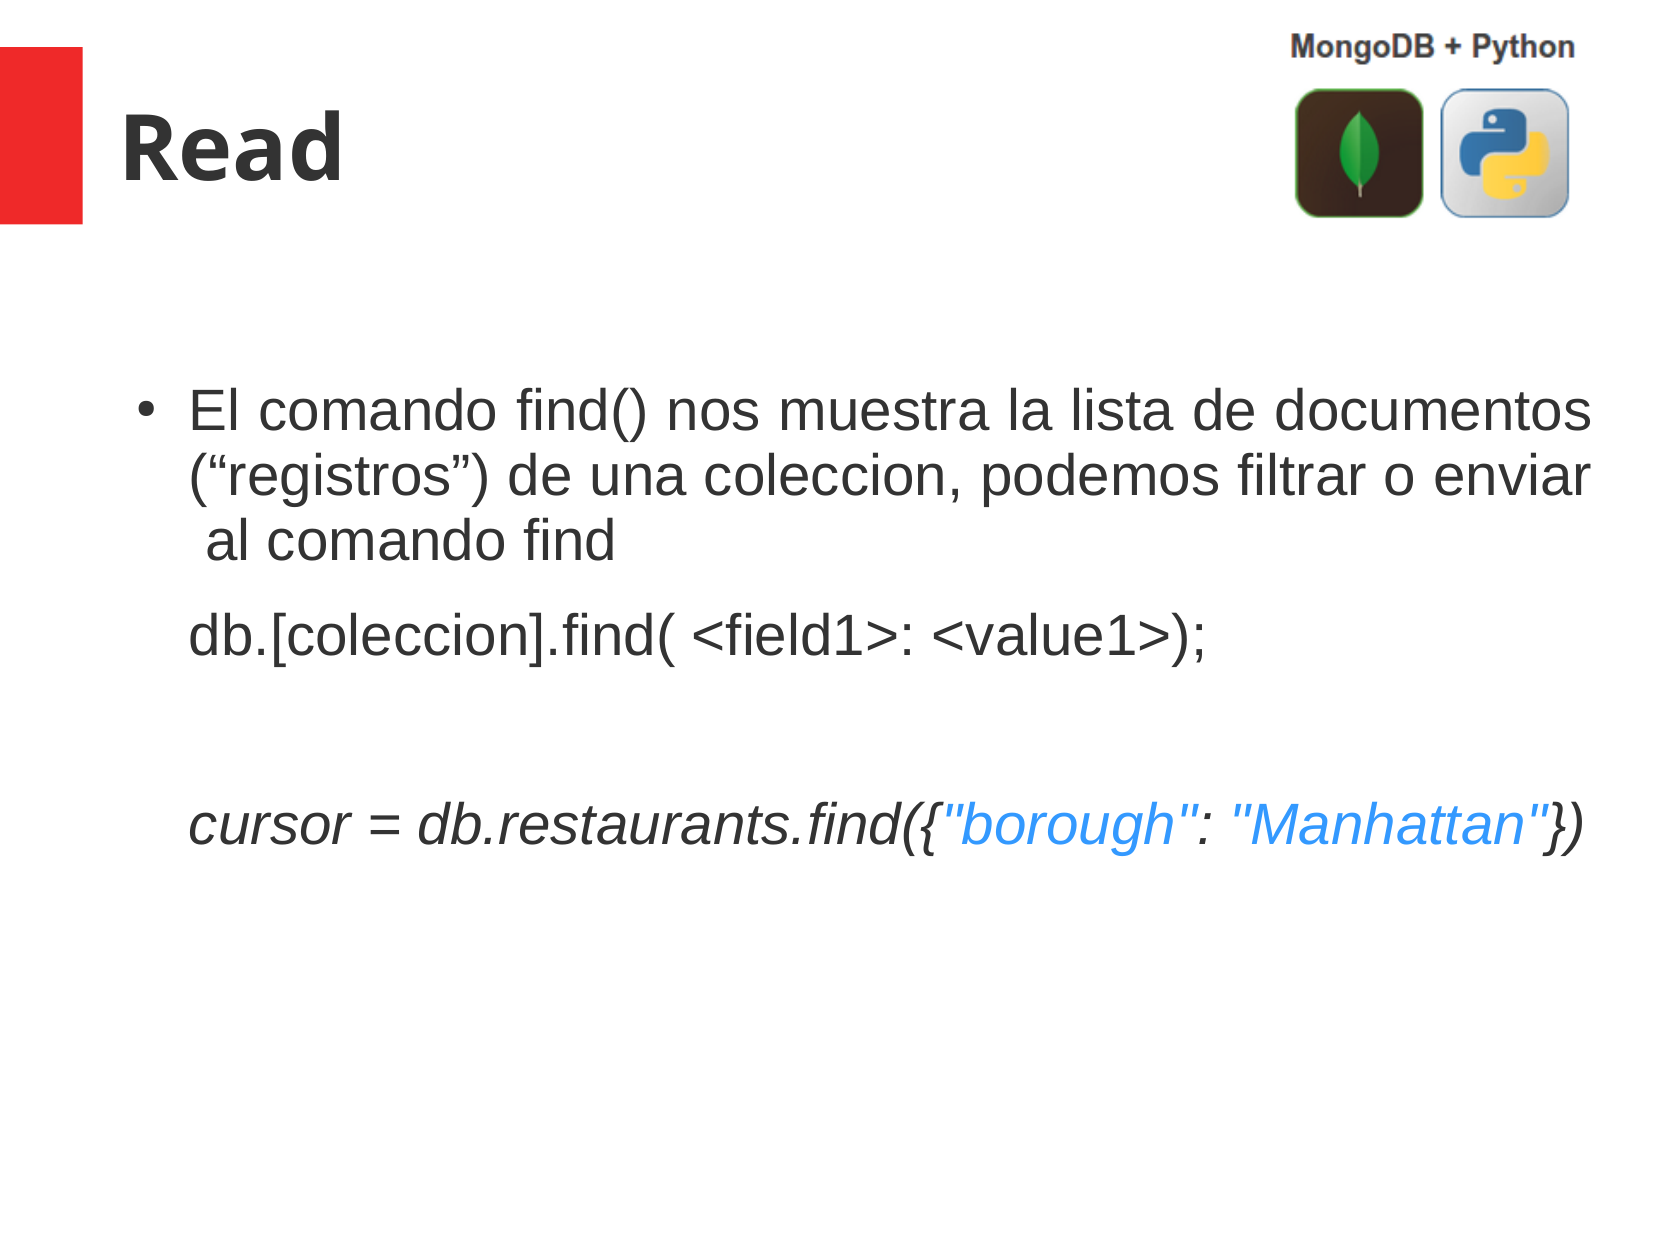

# Read
El comando find() nos muestra la lista de documentos (“registros”) de una coleccion, podemos filtrar o enviar al comando find
db.[coleccion].find( <field1>: <value1>);
cursor = db.restaurants.find({"borough": "Manhattan"})